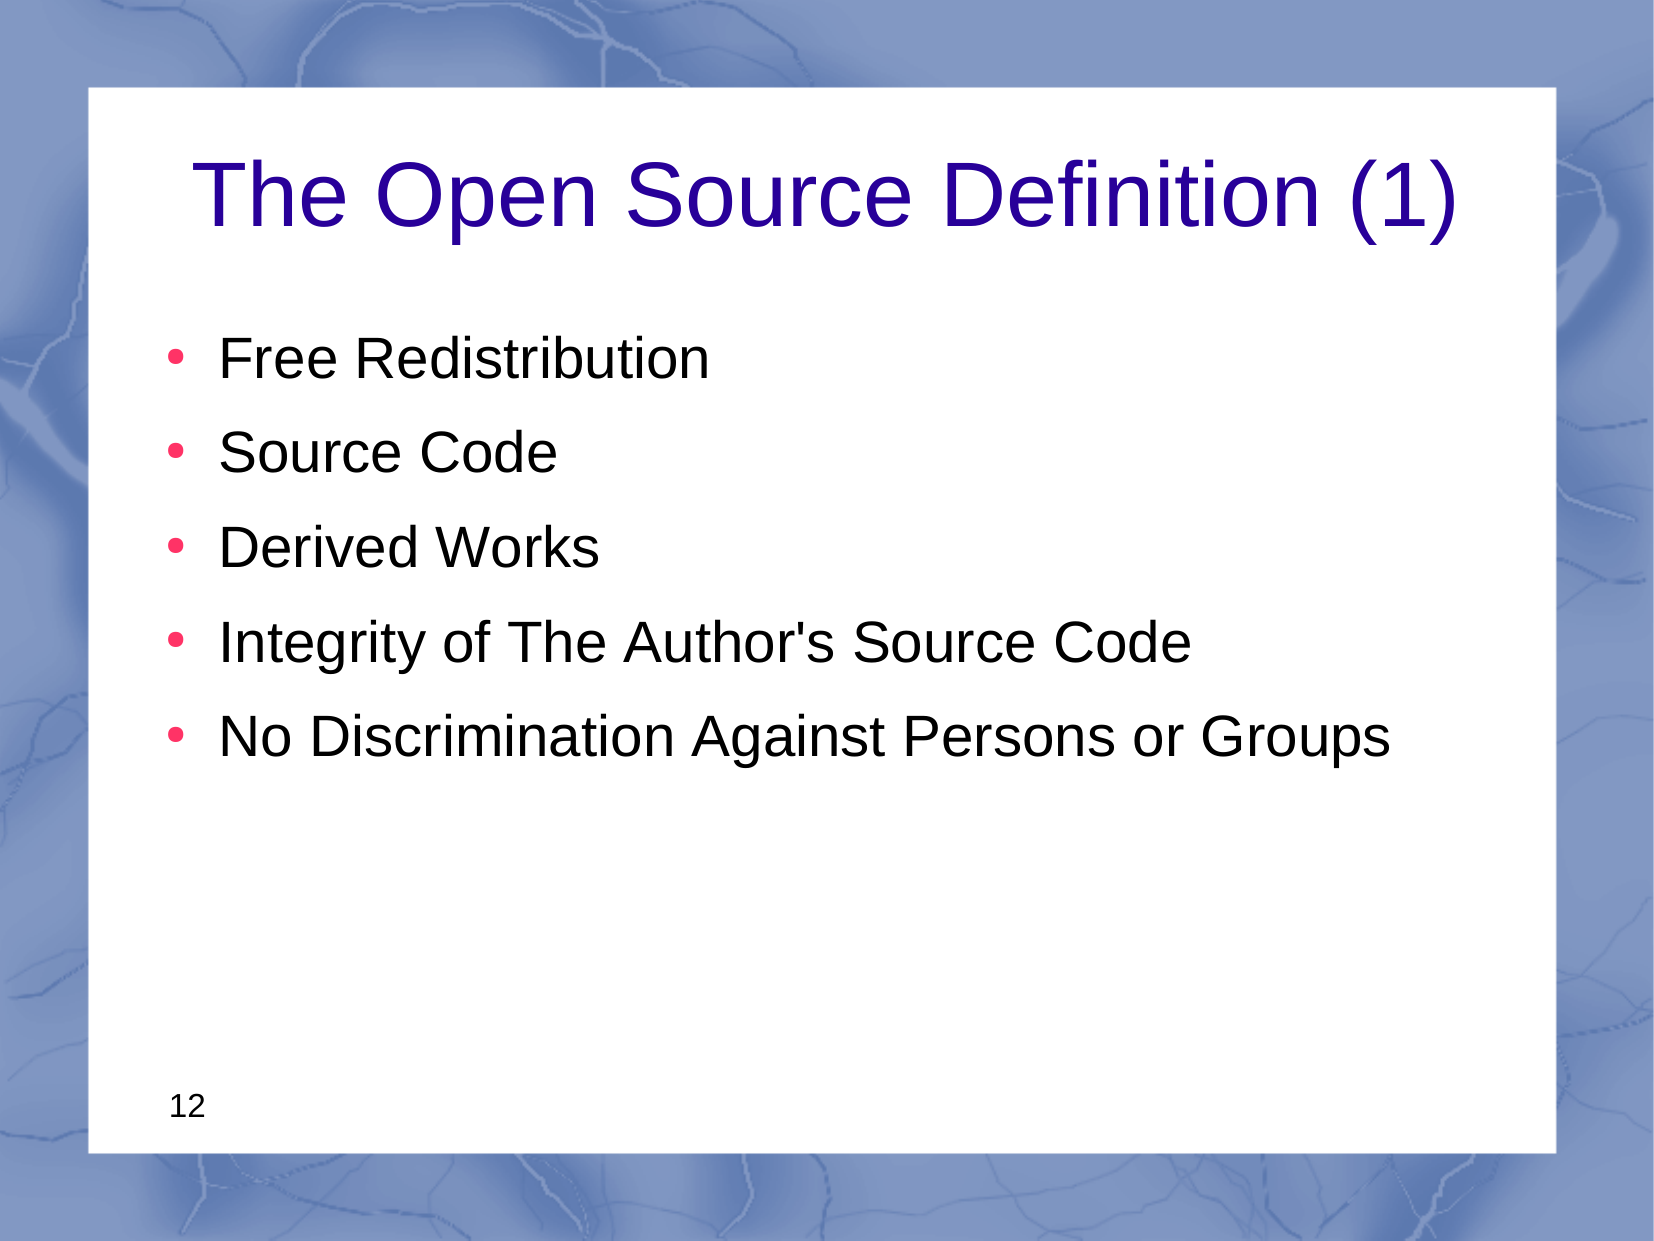

# The Open Source Definition (1)
Free Redistribution
Source Code
Derived Works
Integrity of The Author's Source Code
No Discrimination Against Persons or Groups
12